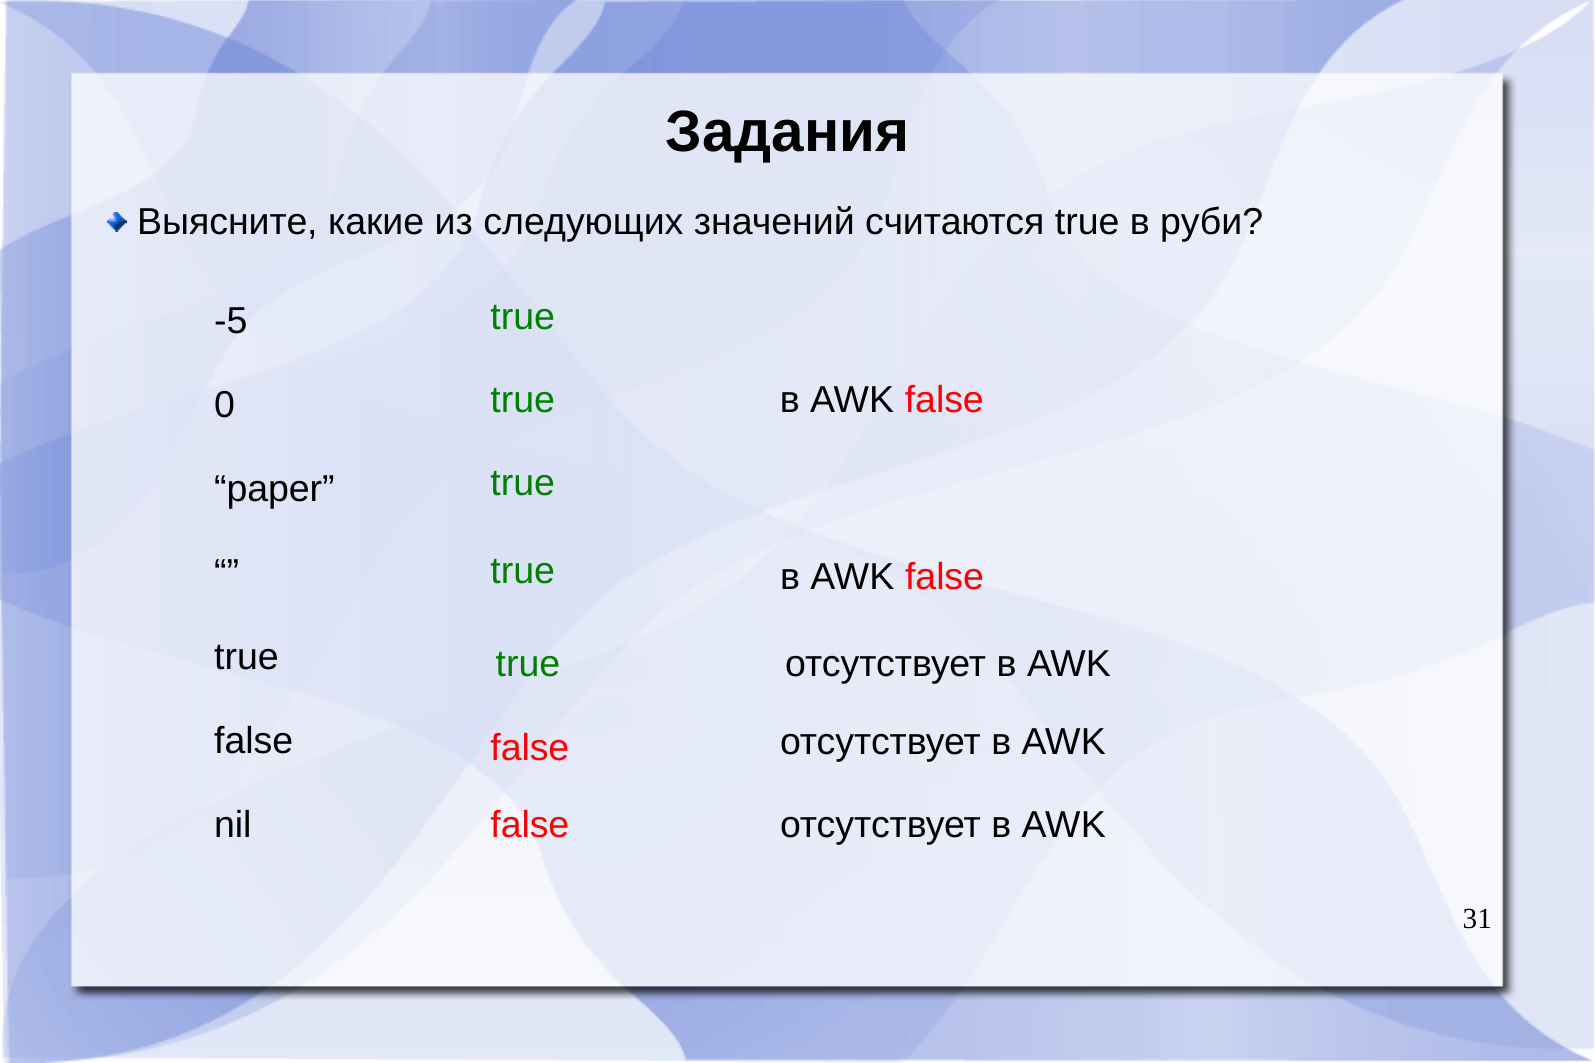

# Задания
 Выясните, какие из следующих значений считаются true в руби?
true
-5
0
“paper”
“”
true
false
nil
true
в AWK false
true
true
в AWK false
true
отсутствует в AWK
отсутствует в AWK
false
false
отсутствует в AWK
31